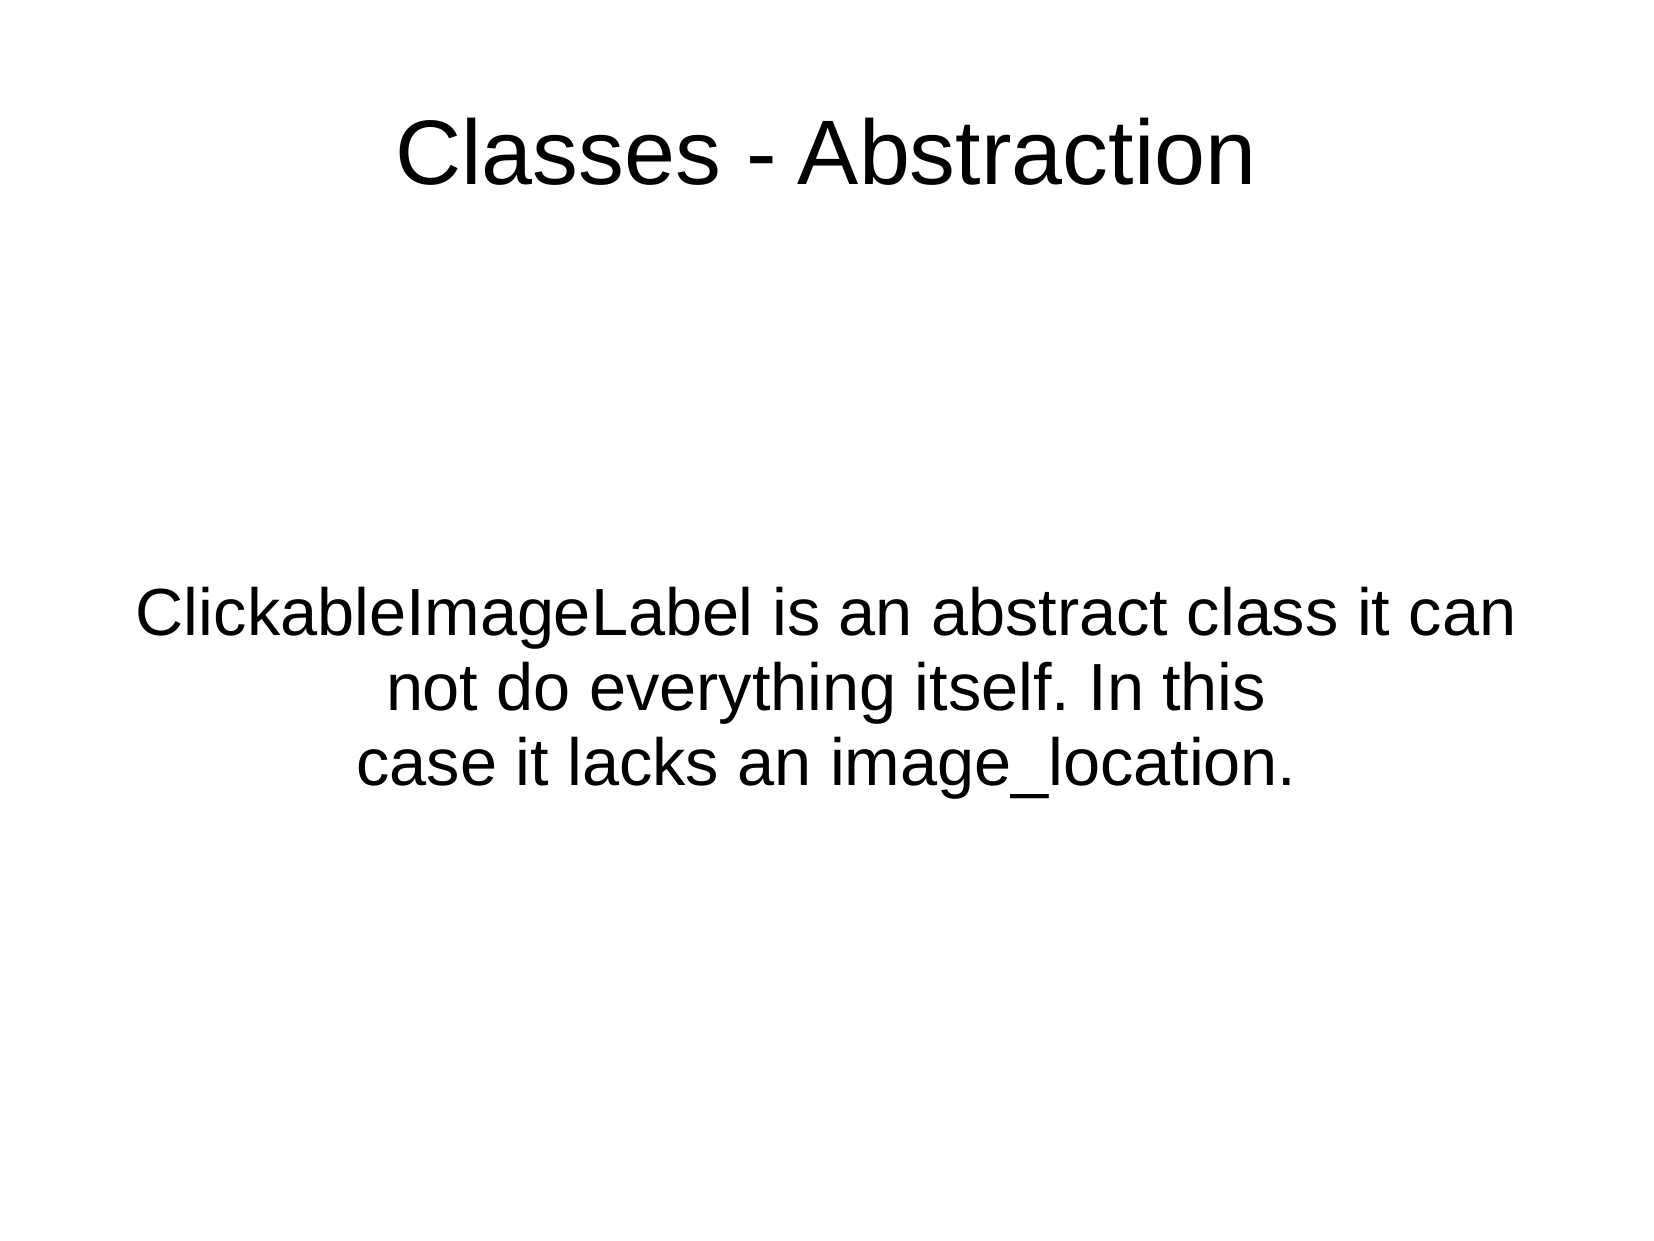

# Classes - Abstraction
ClickableImageLabel is an abstract class it can not do everything itself. In this
case it lacks an image_location.